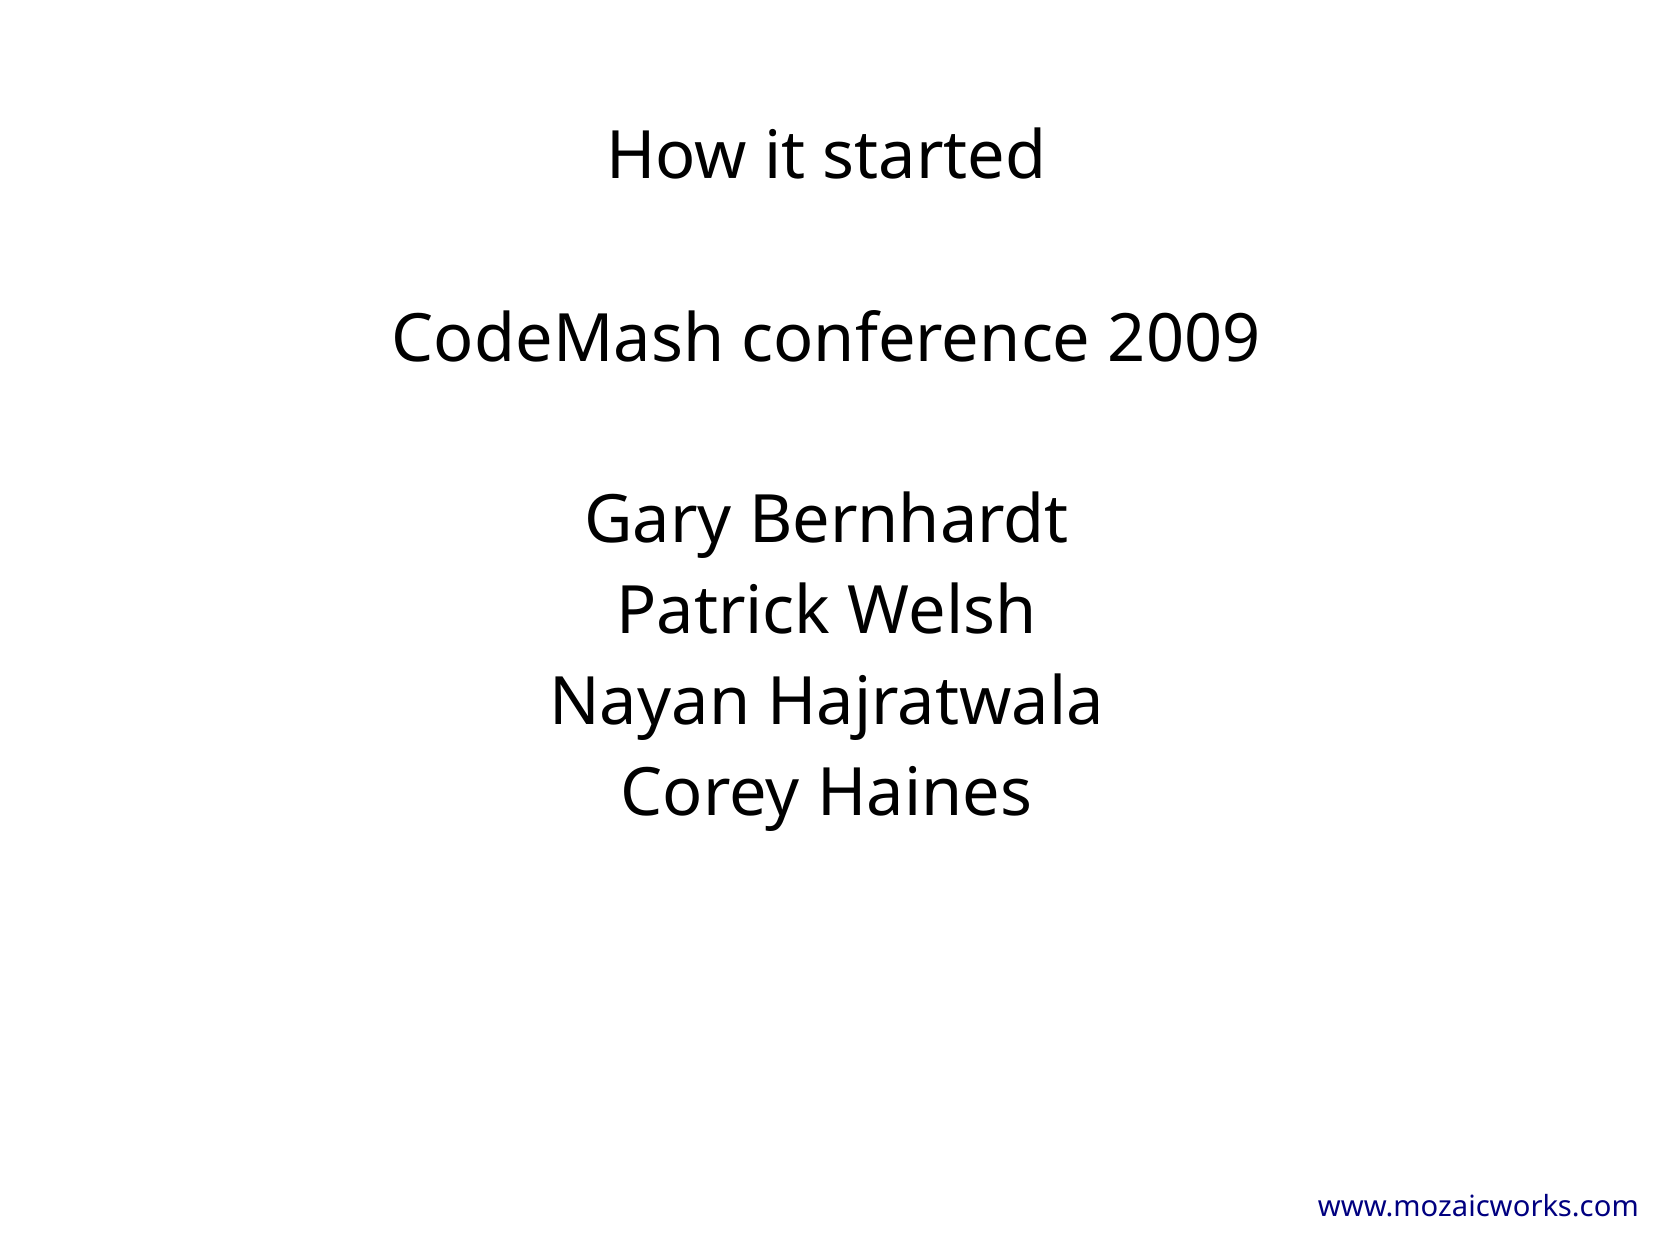

# How it started
CodeMash conference 2009
Gary Bernhardt
Patrick Welsh
Nayan Hajratwala
Corey Haines
www.mozaicworks.com